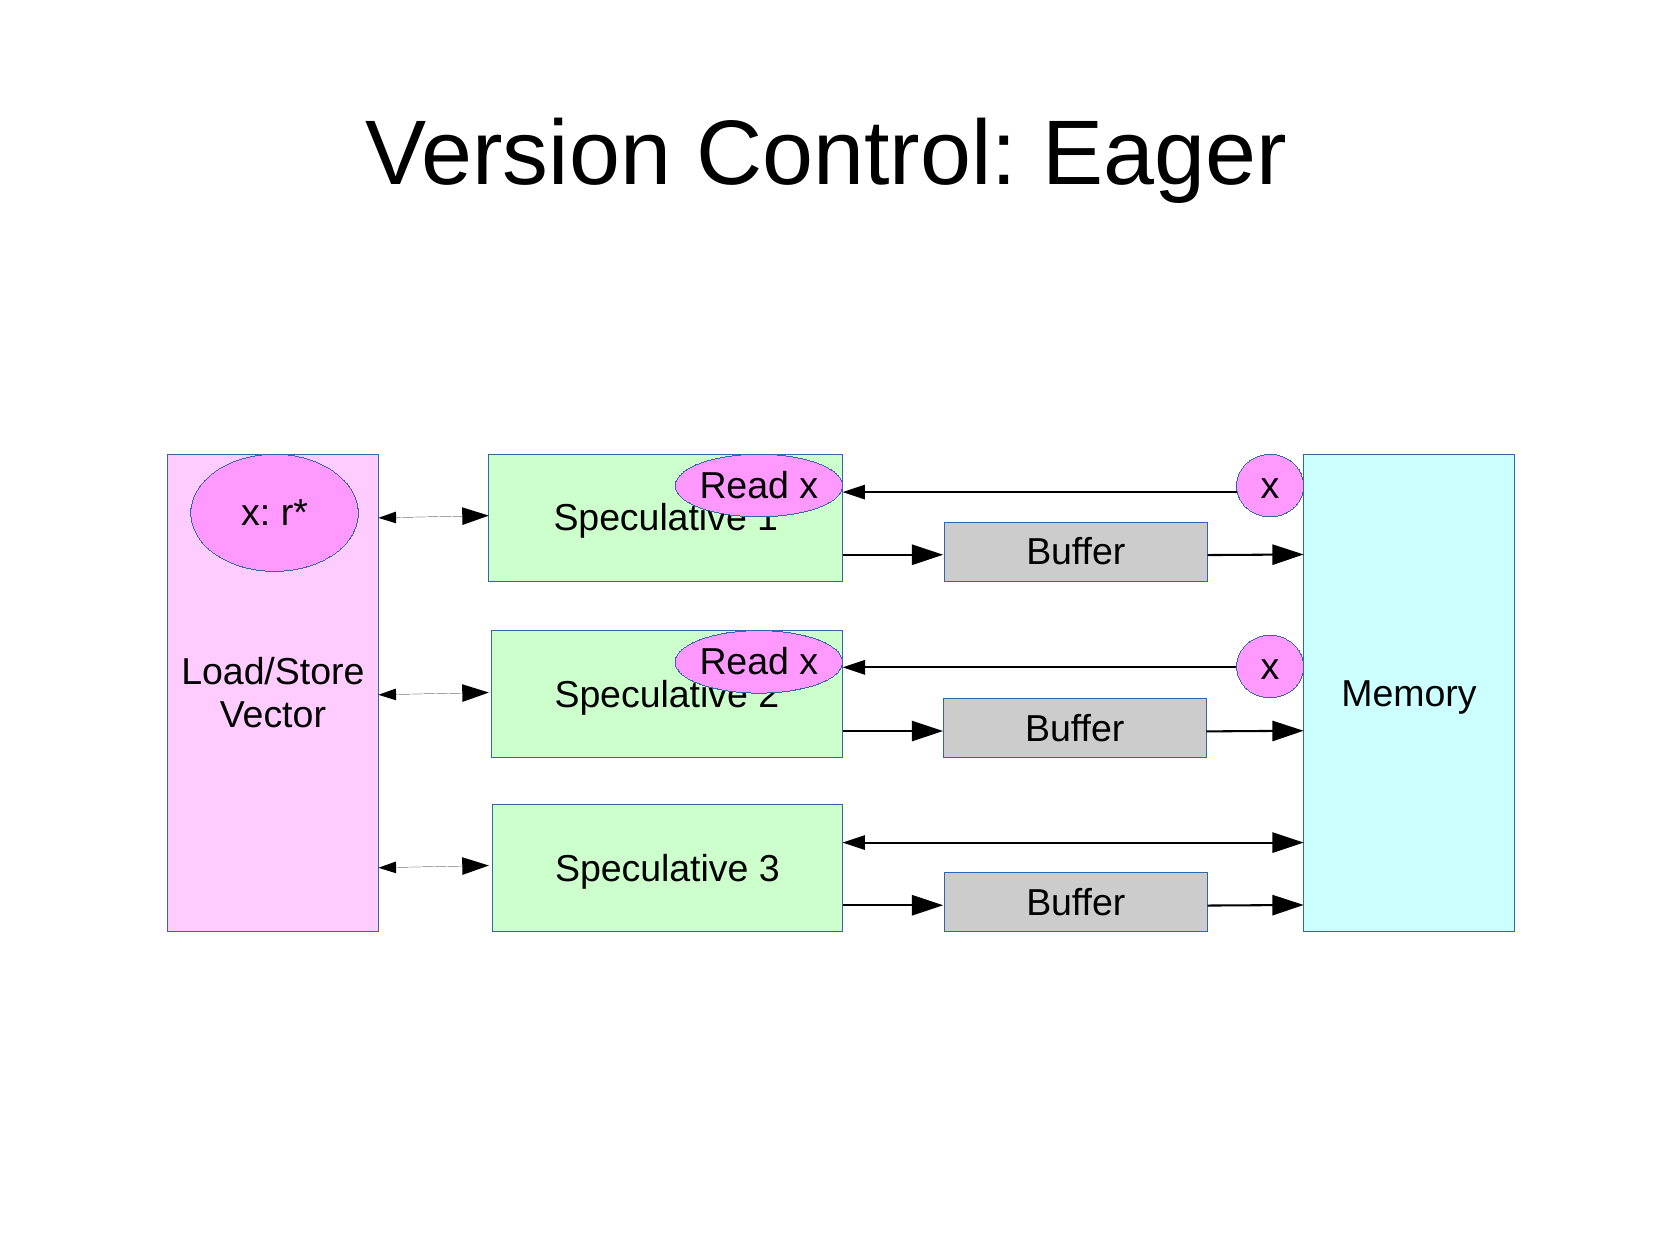

# Version Control: Eager
Load/Store
Vector
x: r1
x: r*
Speculative 1
Read x
x
Memory
Buffer
Speculative 2
Read x
x
Buffer
Speculative 3
Buffer